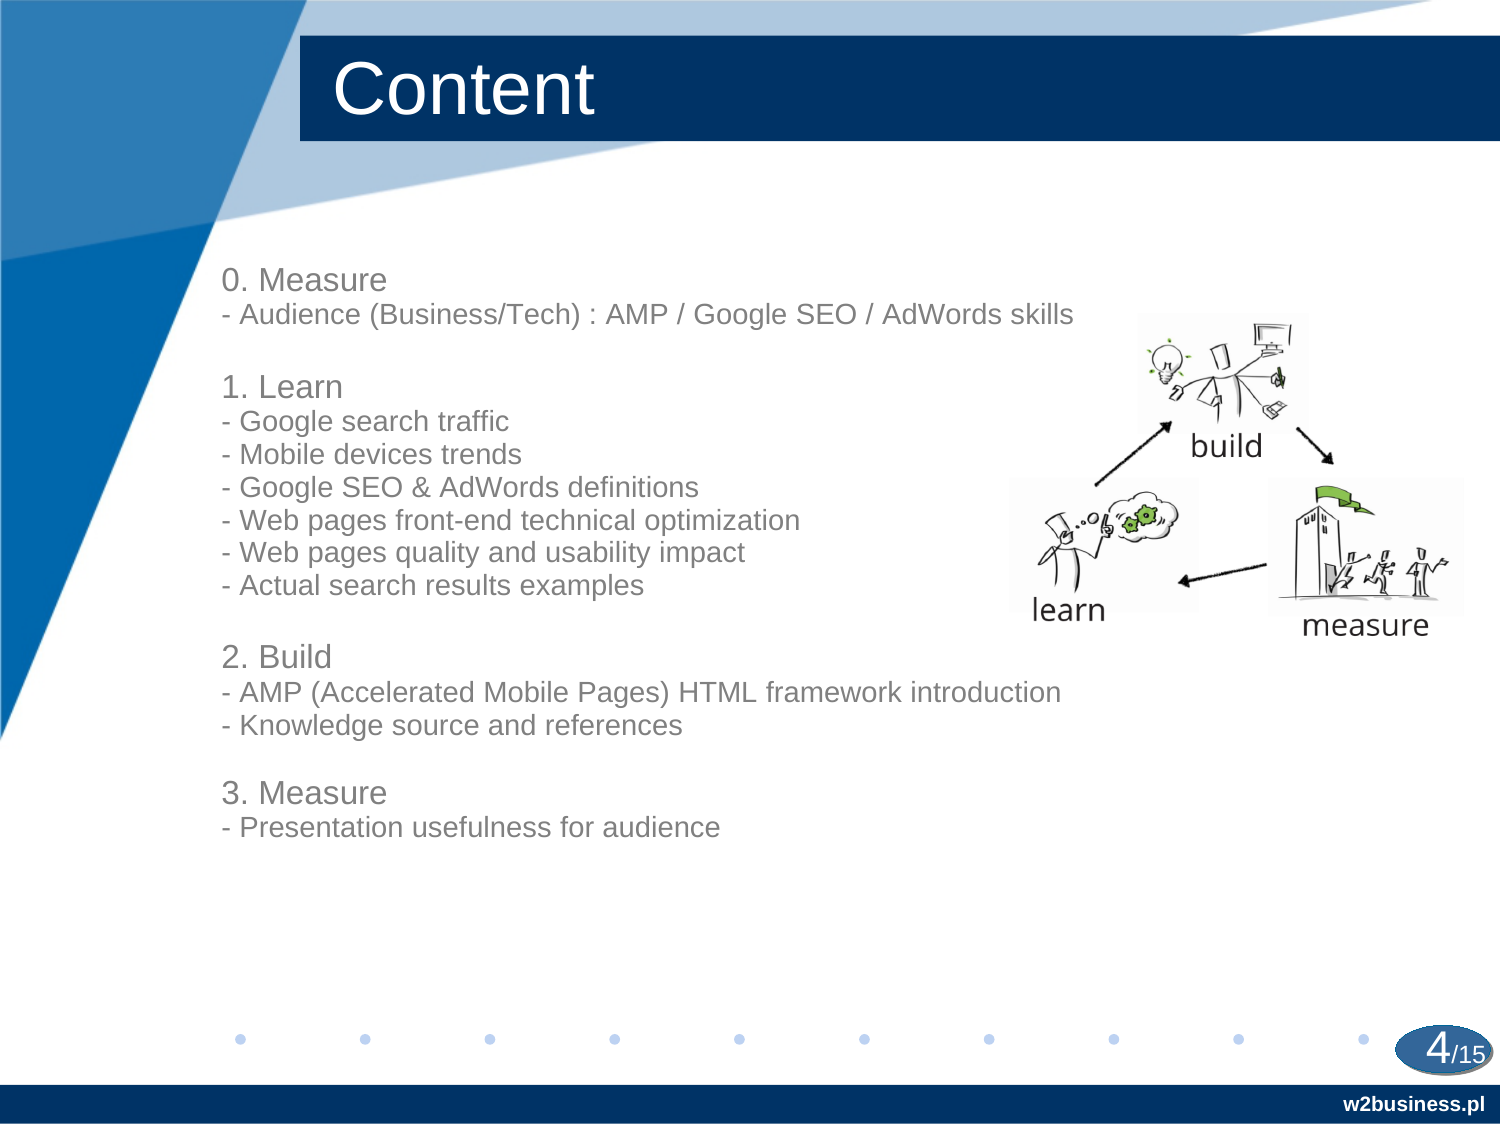

# Content
0. Measure
- Audience (Business/Tech) : AMP / Google SEO / AdWords skills
1. Learn
- Google search traffic
- Mobile devices trends
- Google SEO & AdWords definitions
- Web pages front-end technical optimization
- Web pages quality and usability impact
- Actual search results examples
2. Build
- AMP (Accelerated Mobile Pages) HTML framework introduction
- Knowledge source and references
3. Measure
- Presentation usefulness for audience